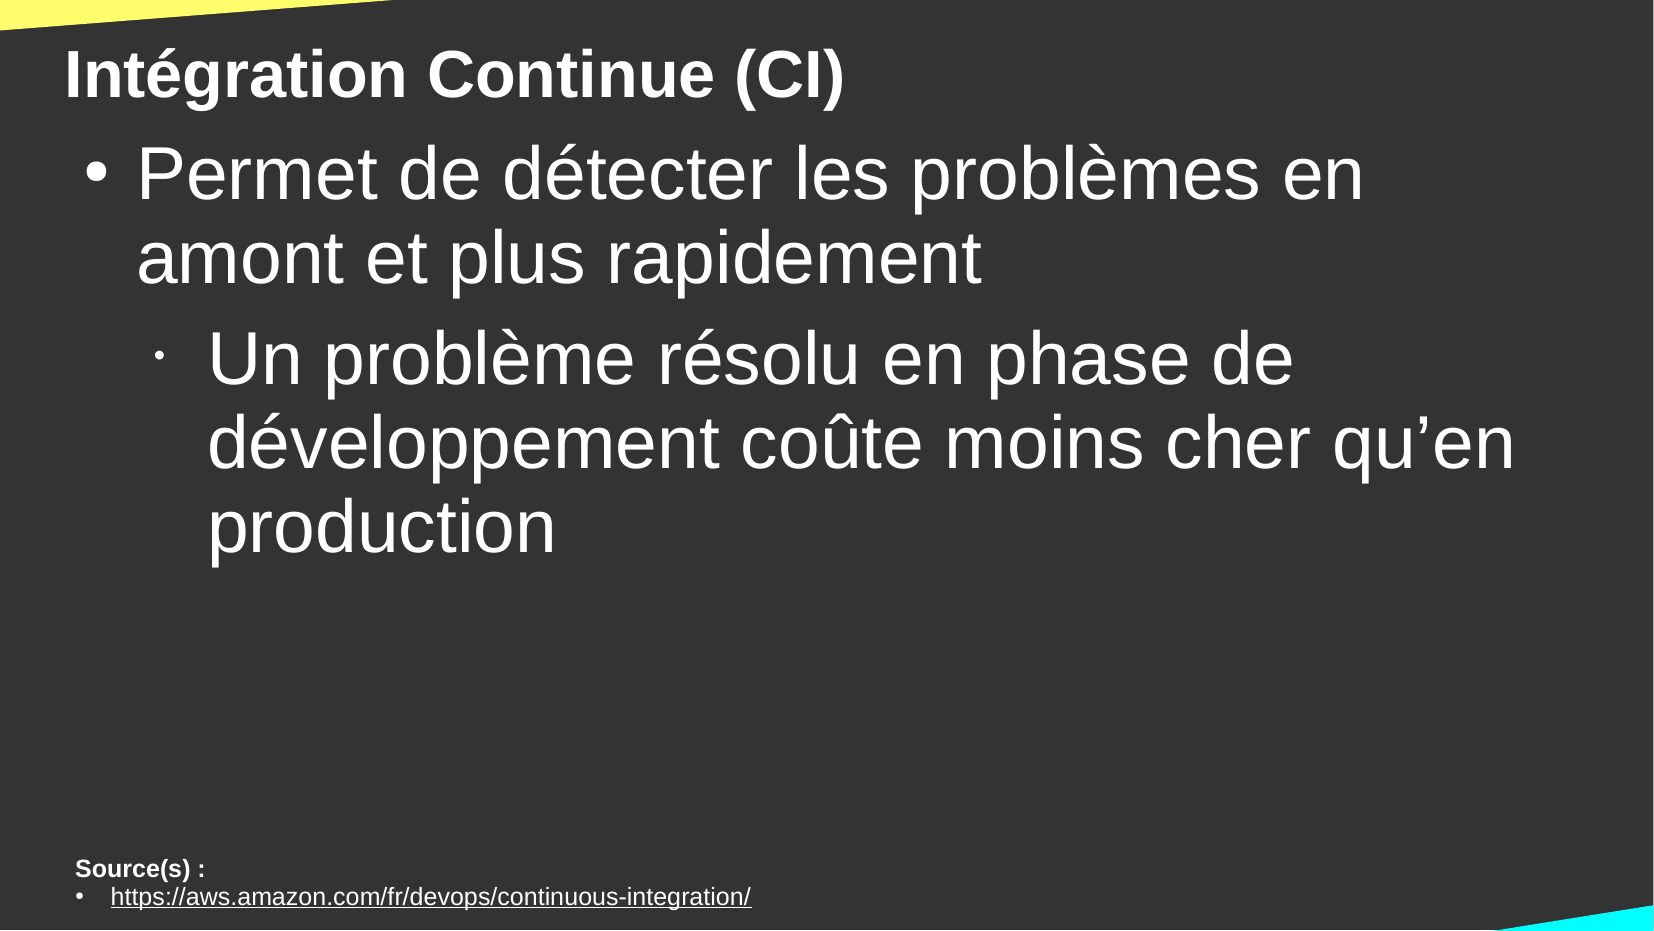

# Intégration Continue (CI)
Permet de détecter les problèmes en amont et plus rapidement
Un problème résolu en phase de développement coûte moins cher qu’en production
Source(s) :
https://aws.amazon.com/fr/devops/continuous-integration/